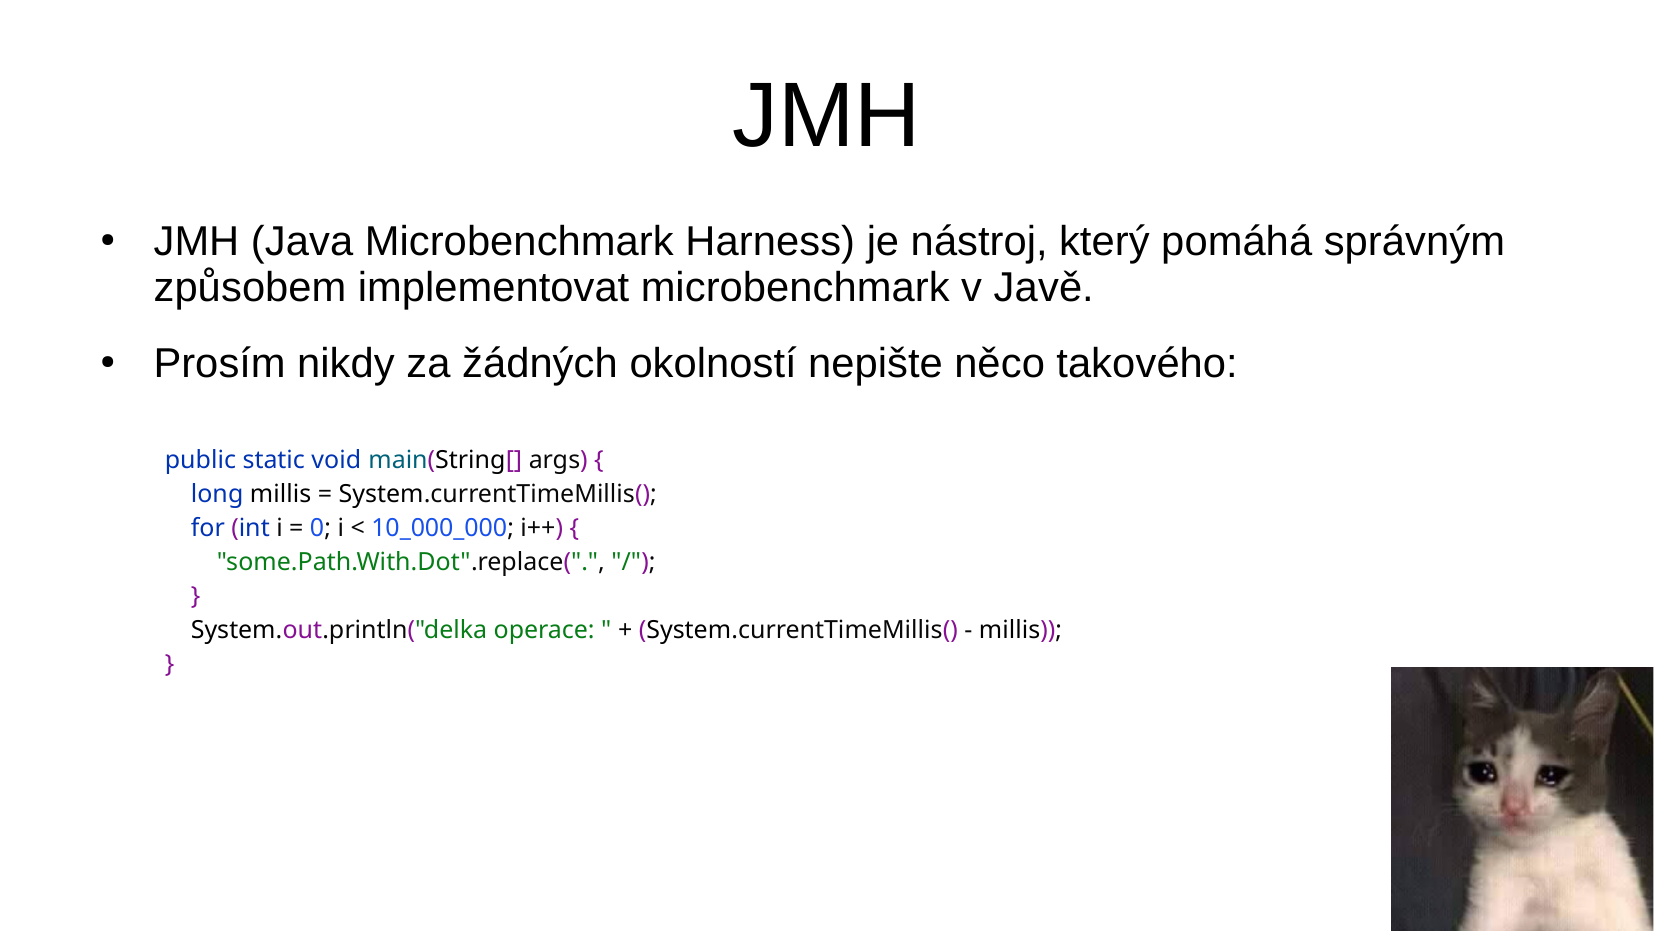

# JMH
JMH (Java Microbenchmark Harness) je nástroj, který pomáhá správným způsobem implementovat microbenchmark v Javě.
Prosím nikdy za žádných okolností nepište něco takového:
public static void main(String[] args) {
 long millis = System.currentTimeMillis();
 for (int i = 0; i < 10_000_000; i++) {
 "some.Path.With.Dot".replace(".", "/");
 }
 System.out.println("delka operace: " + (System.currentTimeMillis() - millis));
}